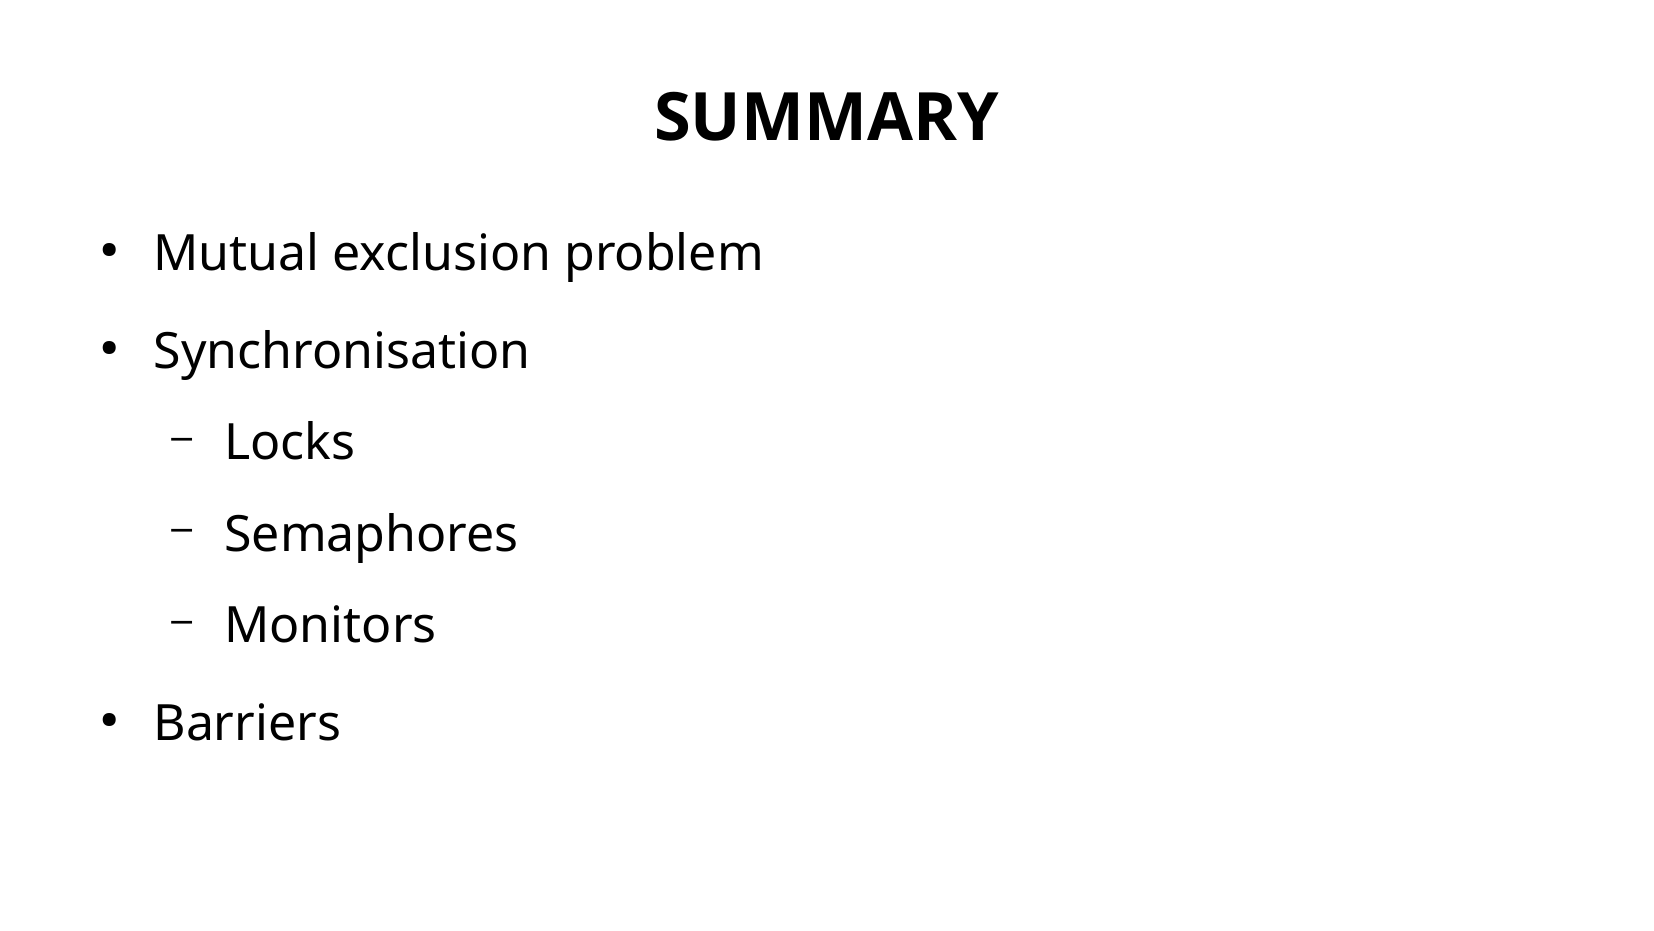

# SUMMARY
Mutual exclusion problem
Synchronisation
Locks
Semaphores
Monitors
Barriers